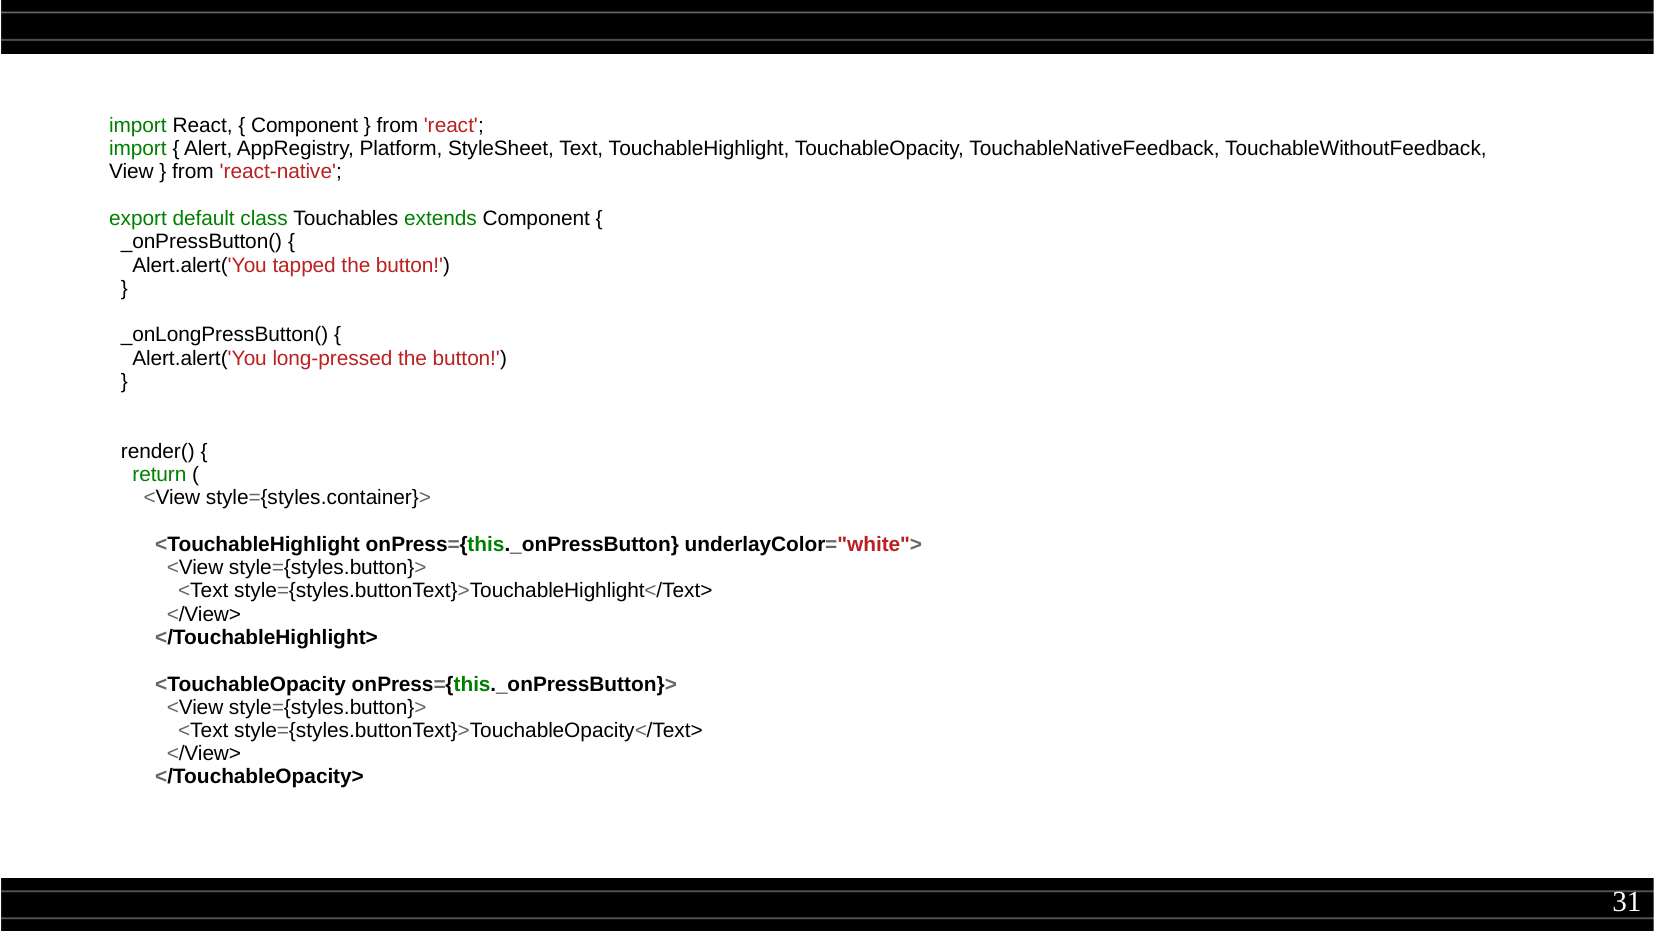

import React, { Component } from 'react';
import { Alert, AppRegistry, Platform, StyleSheet, Text, TouchableHighlight, TouchableOpacity, TouchableNativeFeedback, TouchableWithoutFeedback, View } from 'react-native';
export default class Touchables extends Component {
 _onPressButton() {
 Alert.alert('You tapped the button!')
 }
 _onLongPressButton() {
 Alert.alert('You long-pressed the button!')
 }
 render() {
 return (
 <View style={styles.container}>
 <TouchableHighlight onPress={this._onPressButton} underlayColor="white">
 <View style={styles.button}>
 <Text style={styles.buttonText}>TouchableHighlight</Text>
 </View>
 </TouchableHighlight>
 <TouchableOpacity onPress={this._onPressButton}>
 <View style={styles.button}>
 <Text style={styles.buttonText}>TouchableOpacity</Text>
 </View>
 </TouchableOpacity>